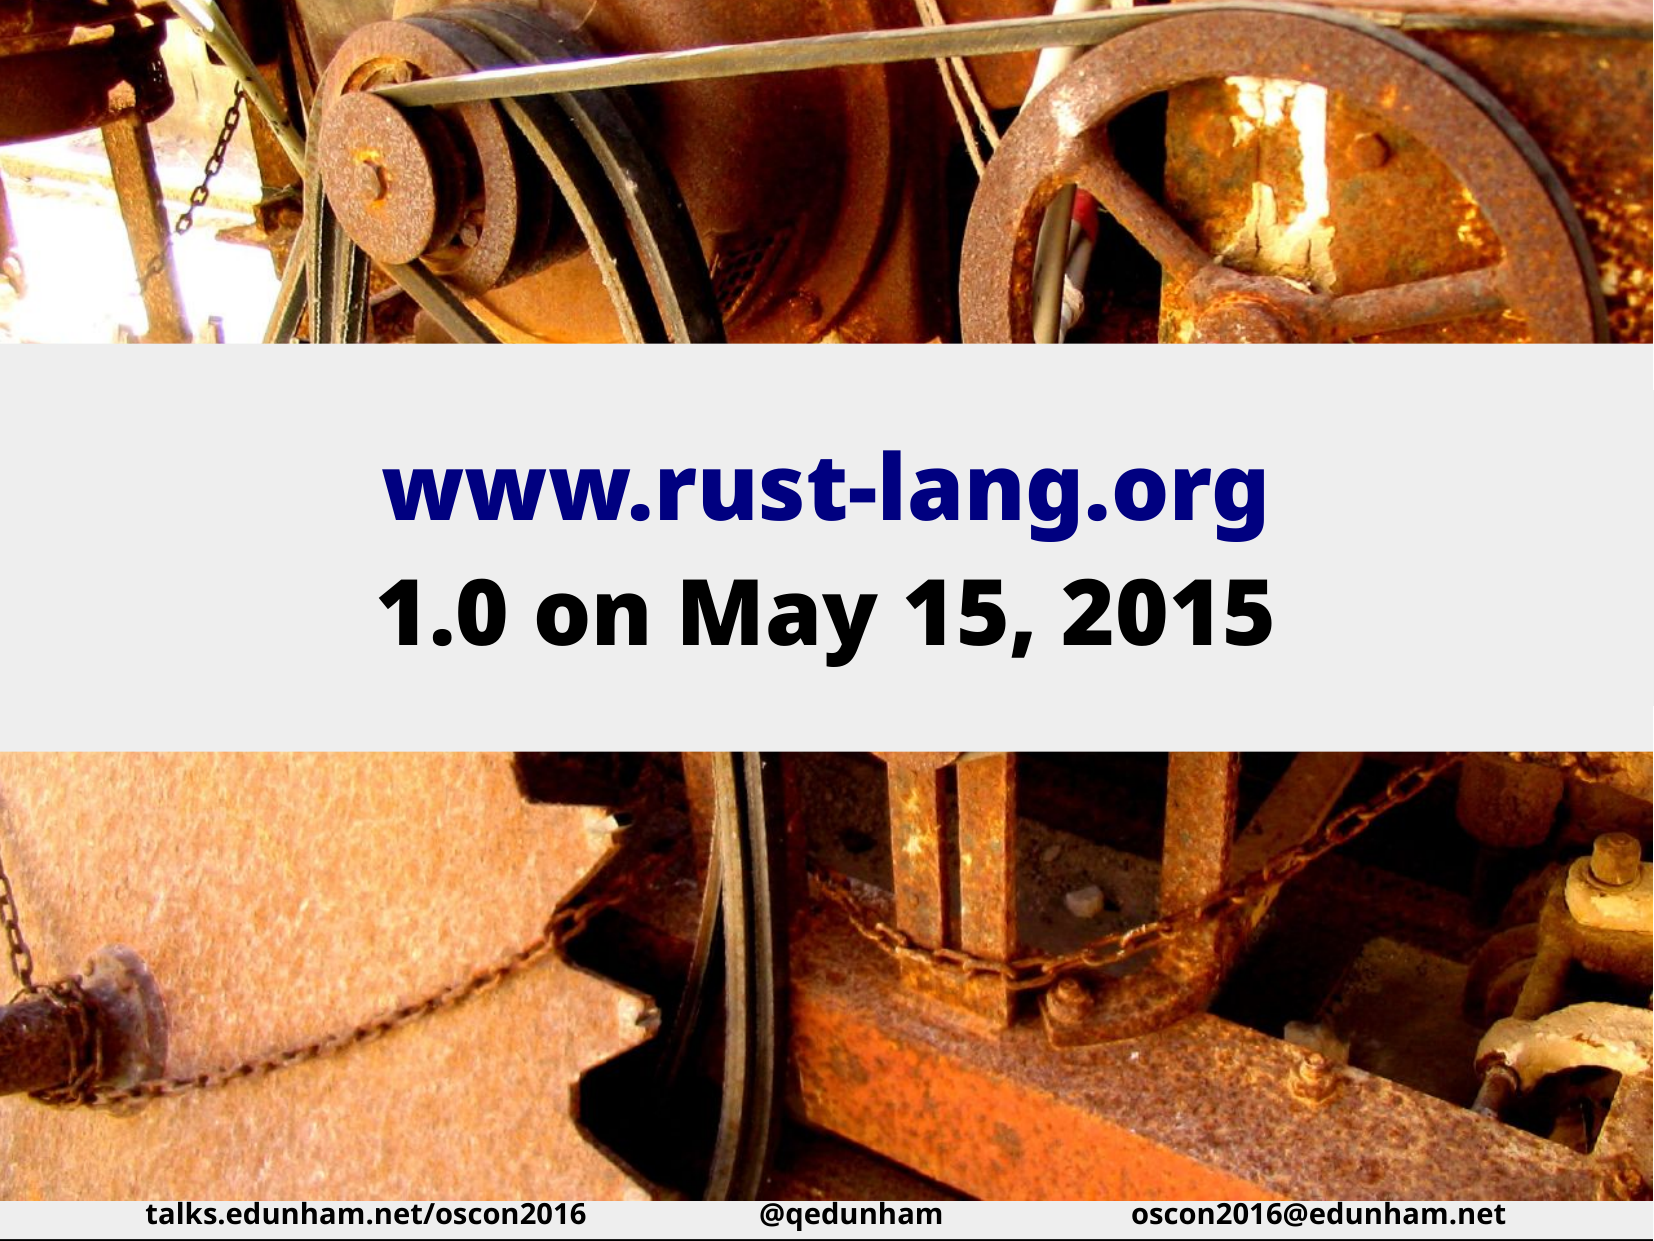

# www.rust-lang.org 1.0 on May 15, 2015